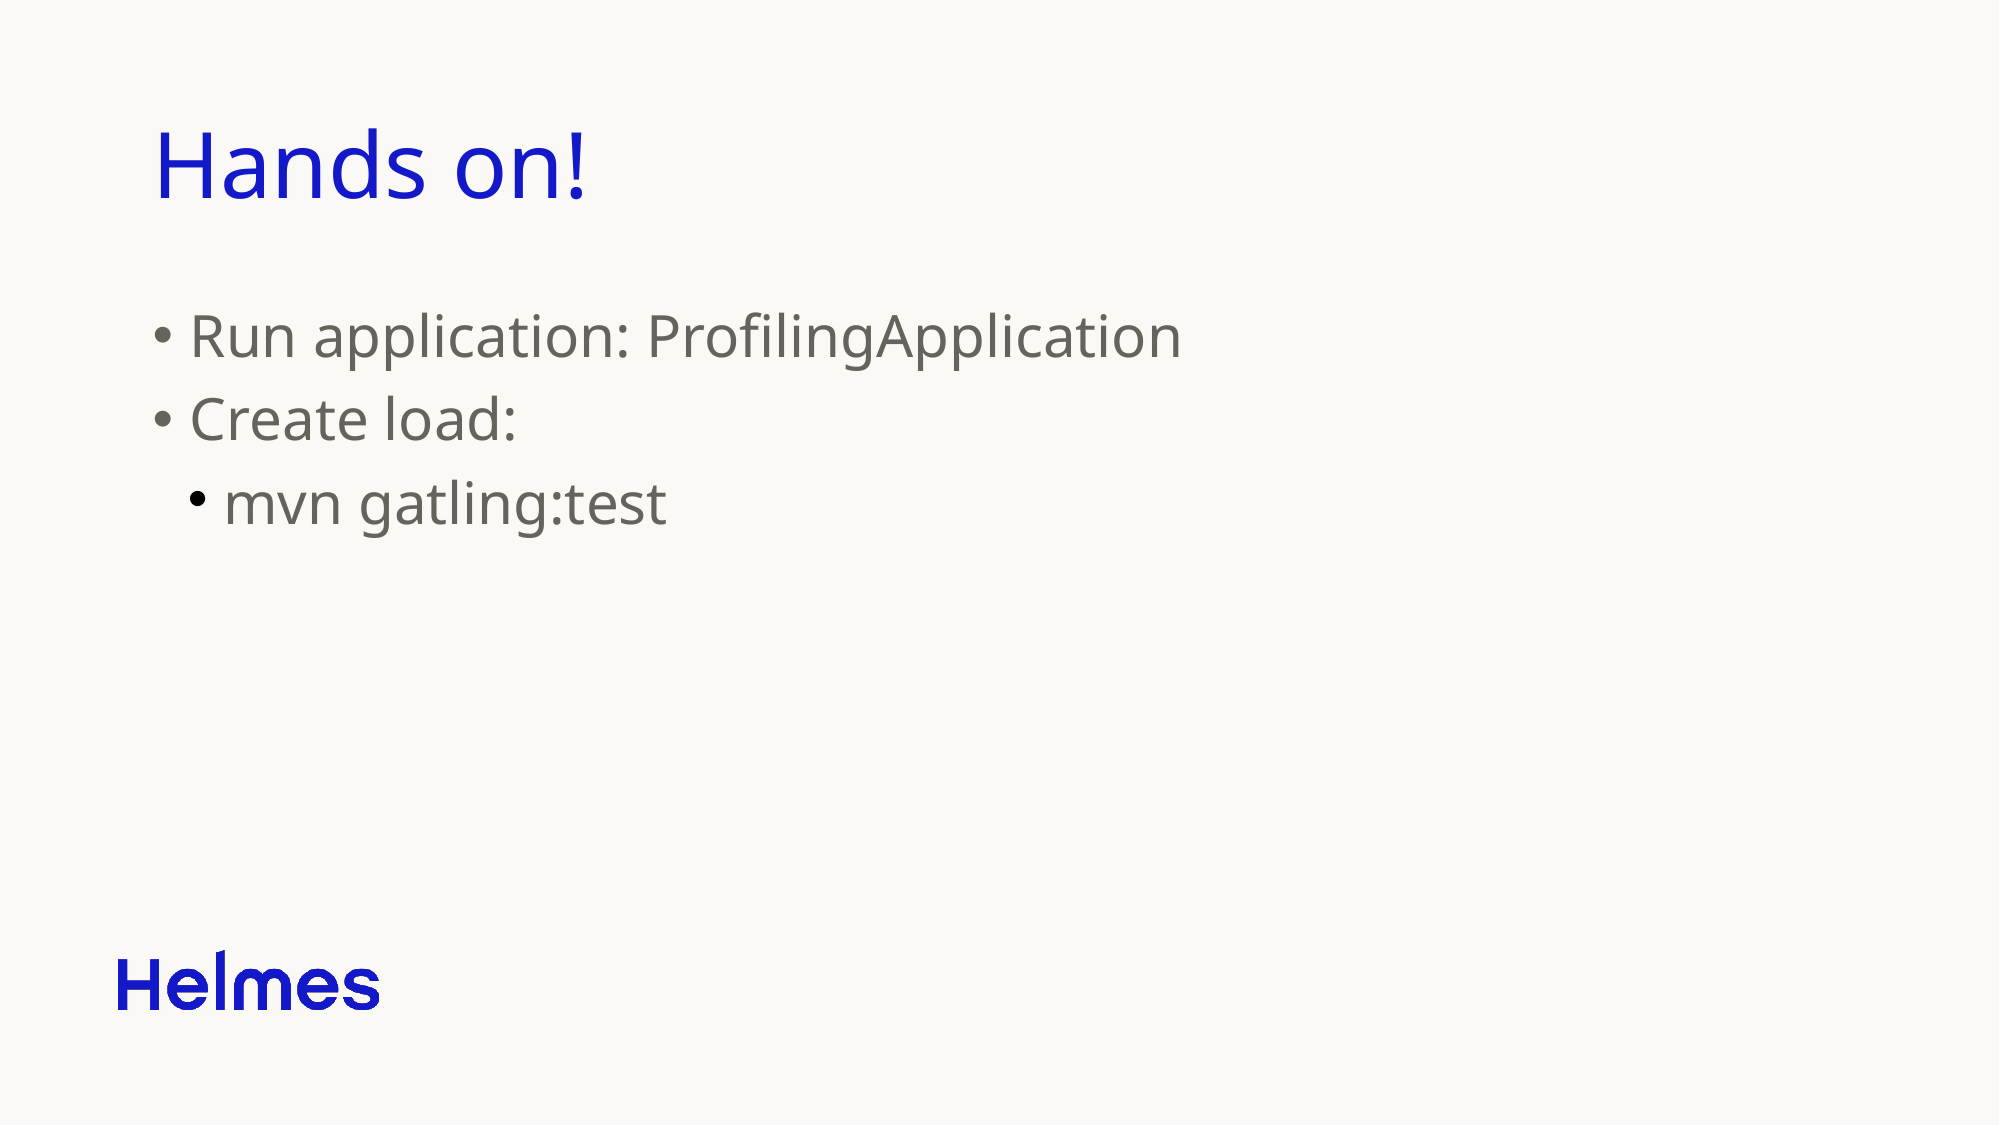

Hands on!
Run application: ProfilingApplication
Create load:
mvn gatling:test